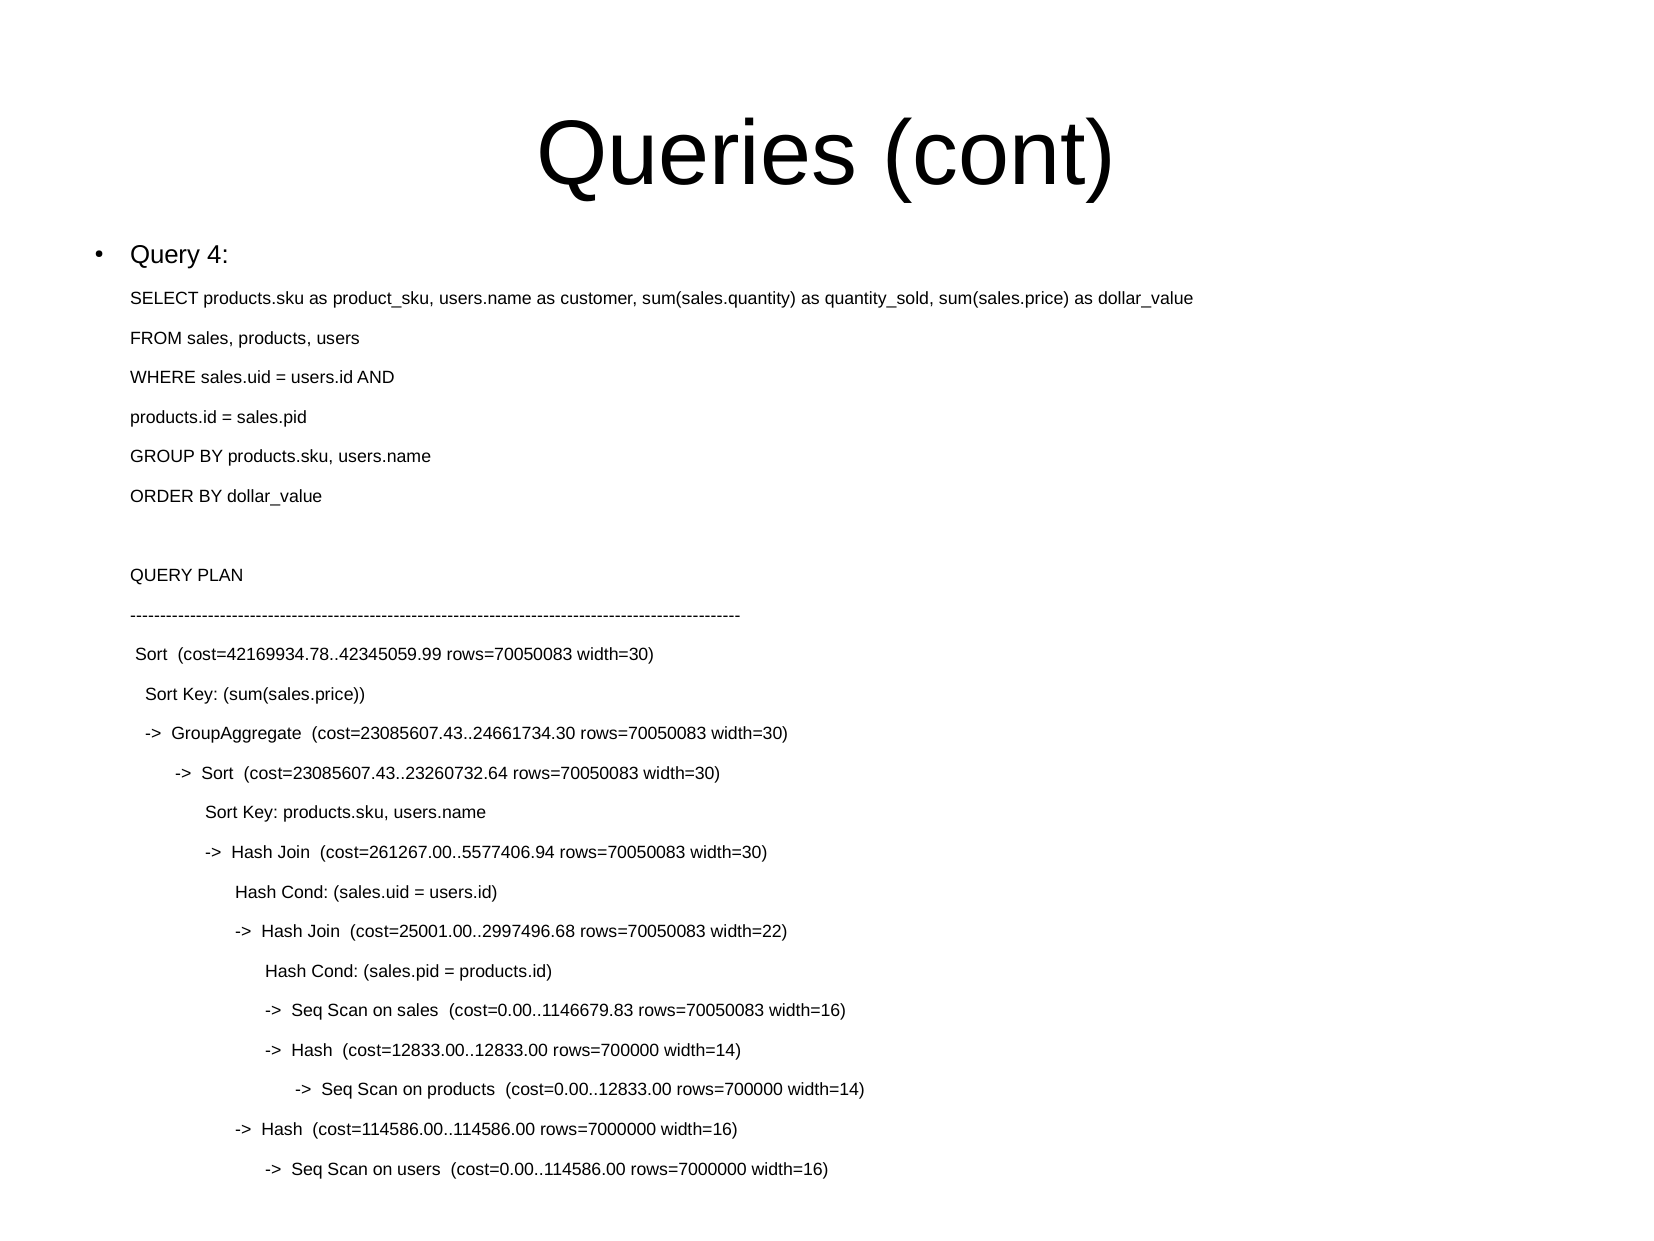

# Queries (cont)
Query 4:
SELECT products.sku as product_sku, users.name as customer, sum(sales.quantity) as quantity_sold, sum(sales.price) as dollar_value
FROM sales, products, users
WHERE sales.uid = users.id AND
products.id = sales.pid
GROUP BY products.sku, users.name
ORDER BY dollar_value
QUERY PLAN
------------------------------------------------------------------------------------------------------
 Sort (cost=42169934.78..42345059.99 rows=70050083 width=30)
 Sort Key: (sum(sales.price))
 -> GroupAggregate (cost=23085607.43..24661734.30 rows=70050083 width=30)
 -> Sort (cost=23085607.43..23260732.64 rows=70050083 width=30)
 Sort Key: products.sku, users.name
 -> Hash Join (cost=261267.00..5577406.94 rows=70050083 width=30)
 Hash Cond: (sales.uid = users.id)
 -> Hash Join (cost=25001.00..2997496.68 rows=70050083 width=22)
 Hash Cond: (sales.pid = products.id)
 -> Seq Scan on sales (cost=0.00..1146679.83 rows=70050083 width=16)
 -> Hash (cost=12833.00..12833.00 rows=700000 width=14)
 -> Seq Scan on products (cost=0.00..12833.00 rows=700000 width=14)
 -> Hash (cost=114586.00..114586.00 rows=7000000 width=16)
 -> Seq Scan on users (cost=0.00..114586.00 rows=7000000 width=16)